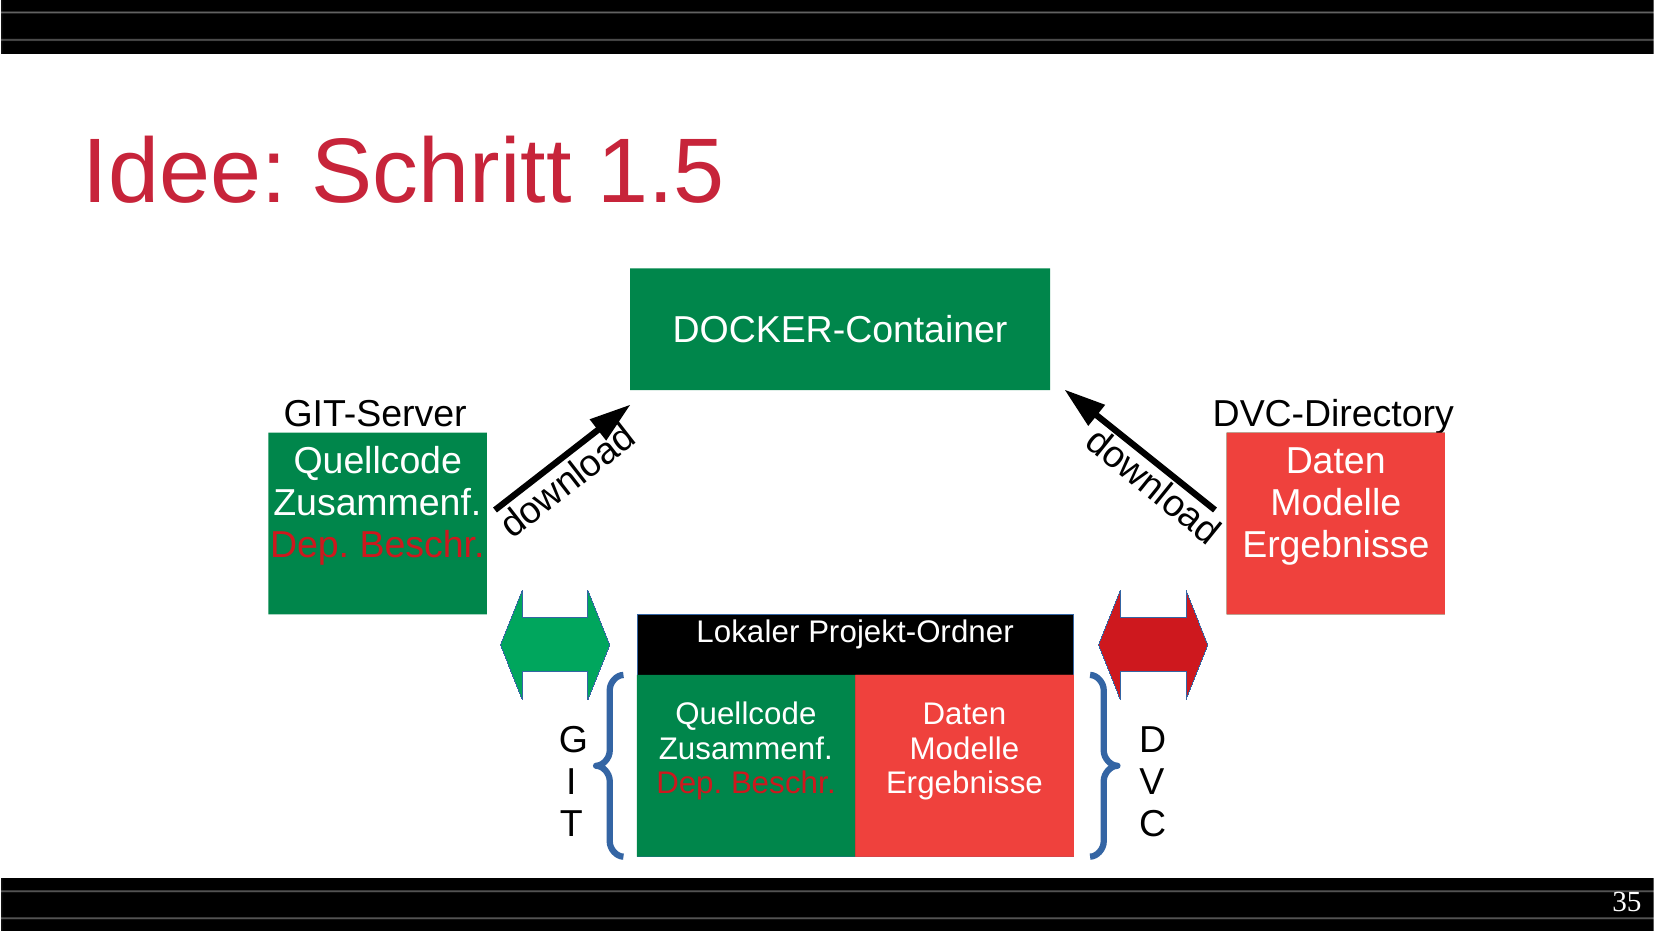

# Idee: Schritt 1.5
DOCKER-Container
GIT-Server
DVC-Directory
download
Quellcode
Zusammenf.
Dep. Beschr.
Quellcode
Zusammenf.
Dep. Beschr.
Daten
Modelle
Ergebnisse
 download
Lokaler Projekt-Ordner
Quellcode
Zusammenf.
Dep. Beschr.
Daten
Modelle
Ergebnisse
Daten
Modelle
Ergebnisse
GIT
DVC